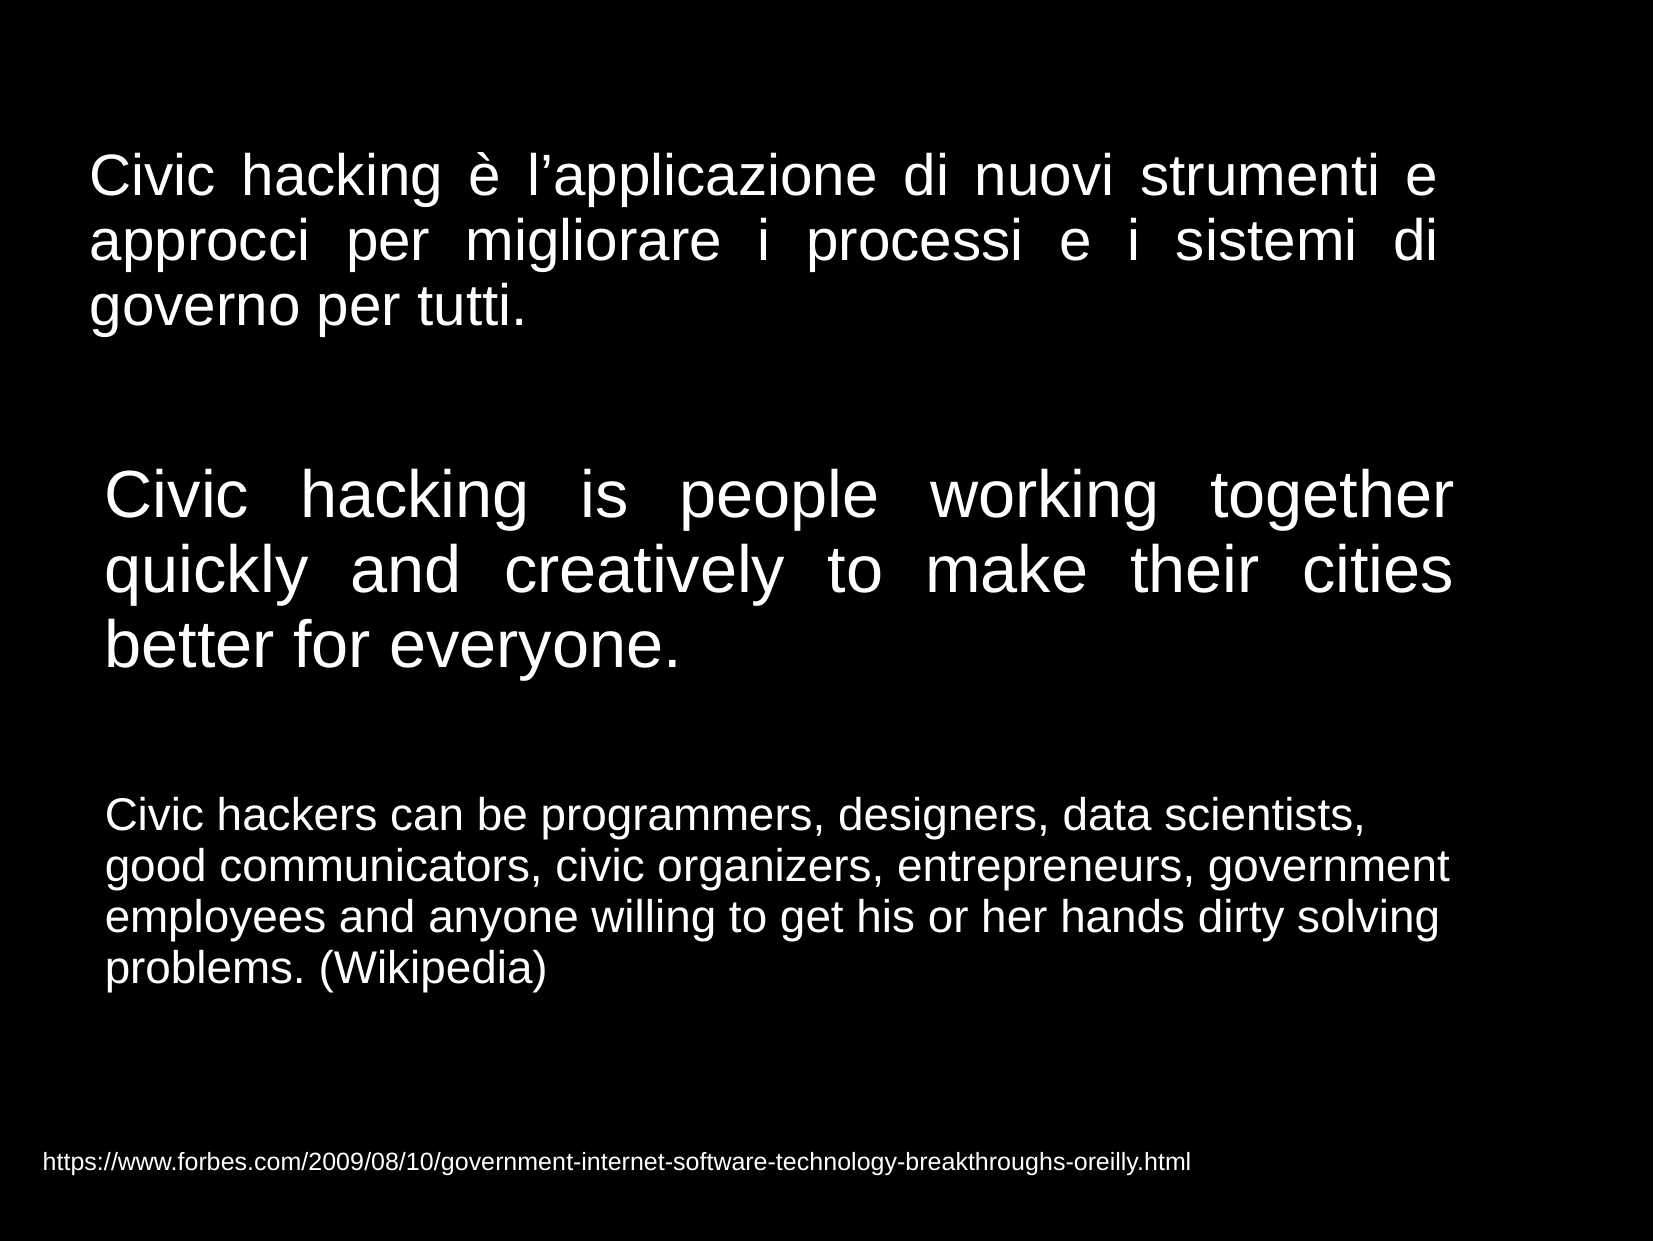

Civic hacking è l’applicazione di nuovi strumenti e approcci per migliorare i processi e i sistemi di governo per tutti.
Civic hacking is people working together quickly and creatively to make their cities better for everyone.
Civic hackers can be programmers, designers, data scientists, good communicators, civic organizers, entrepreneurs, government employees and anyone willing to get his or her hands dirty solving problems. (Wikipedia)
https://www.forbes.com/2009/08/10/government-internet-software-technology-breakthroughs-oreilly.html